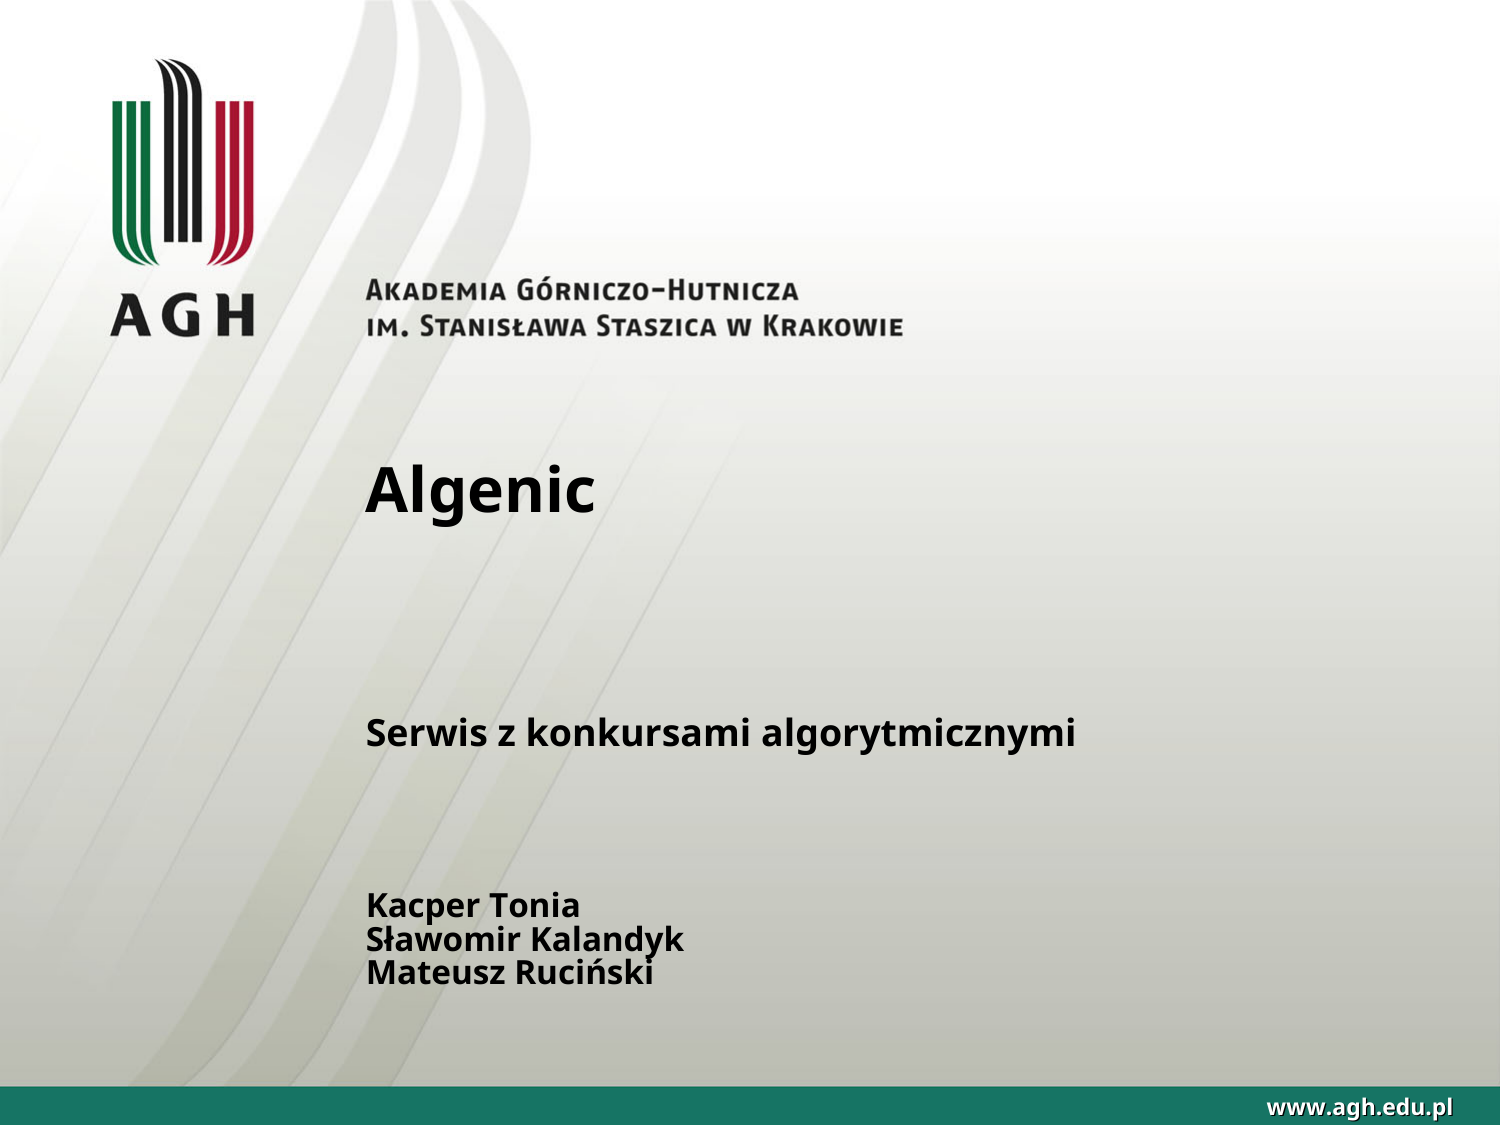

# Algenic
Serwis z konkursami algorytmicznymi
Kacper Tonia
Sławomir Kalandyk
Mateusz Ruciński
www.agh.edu.pl